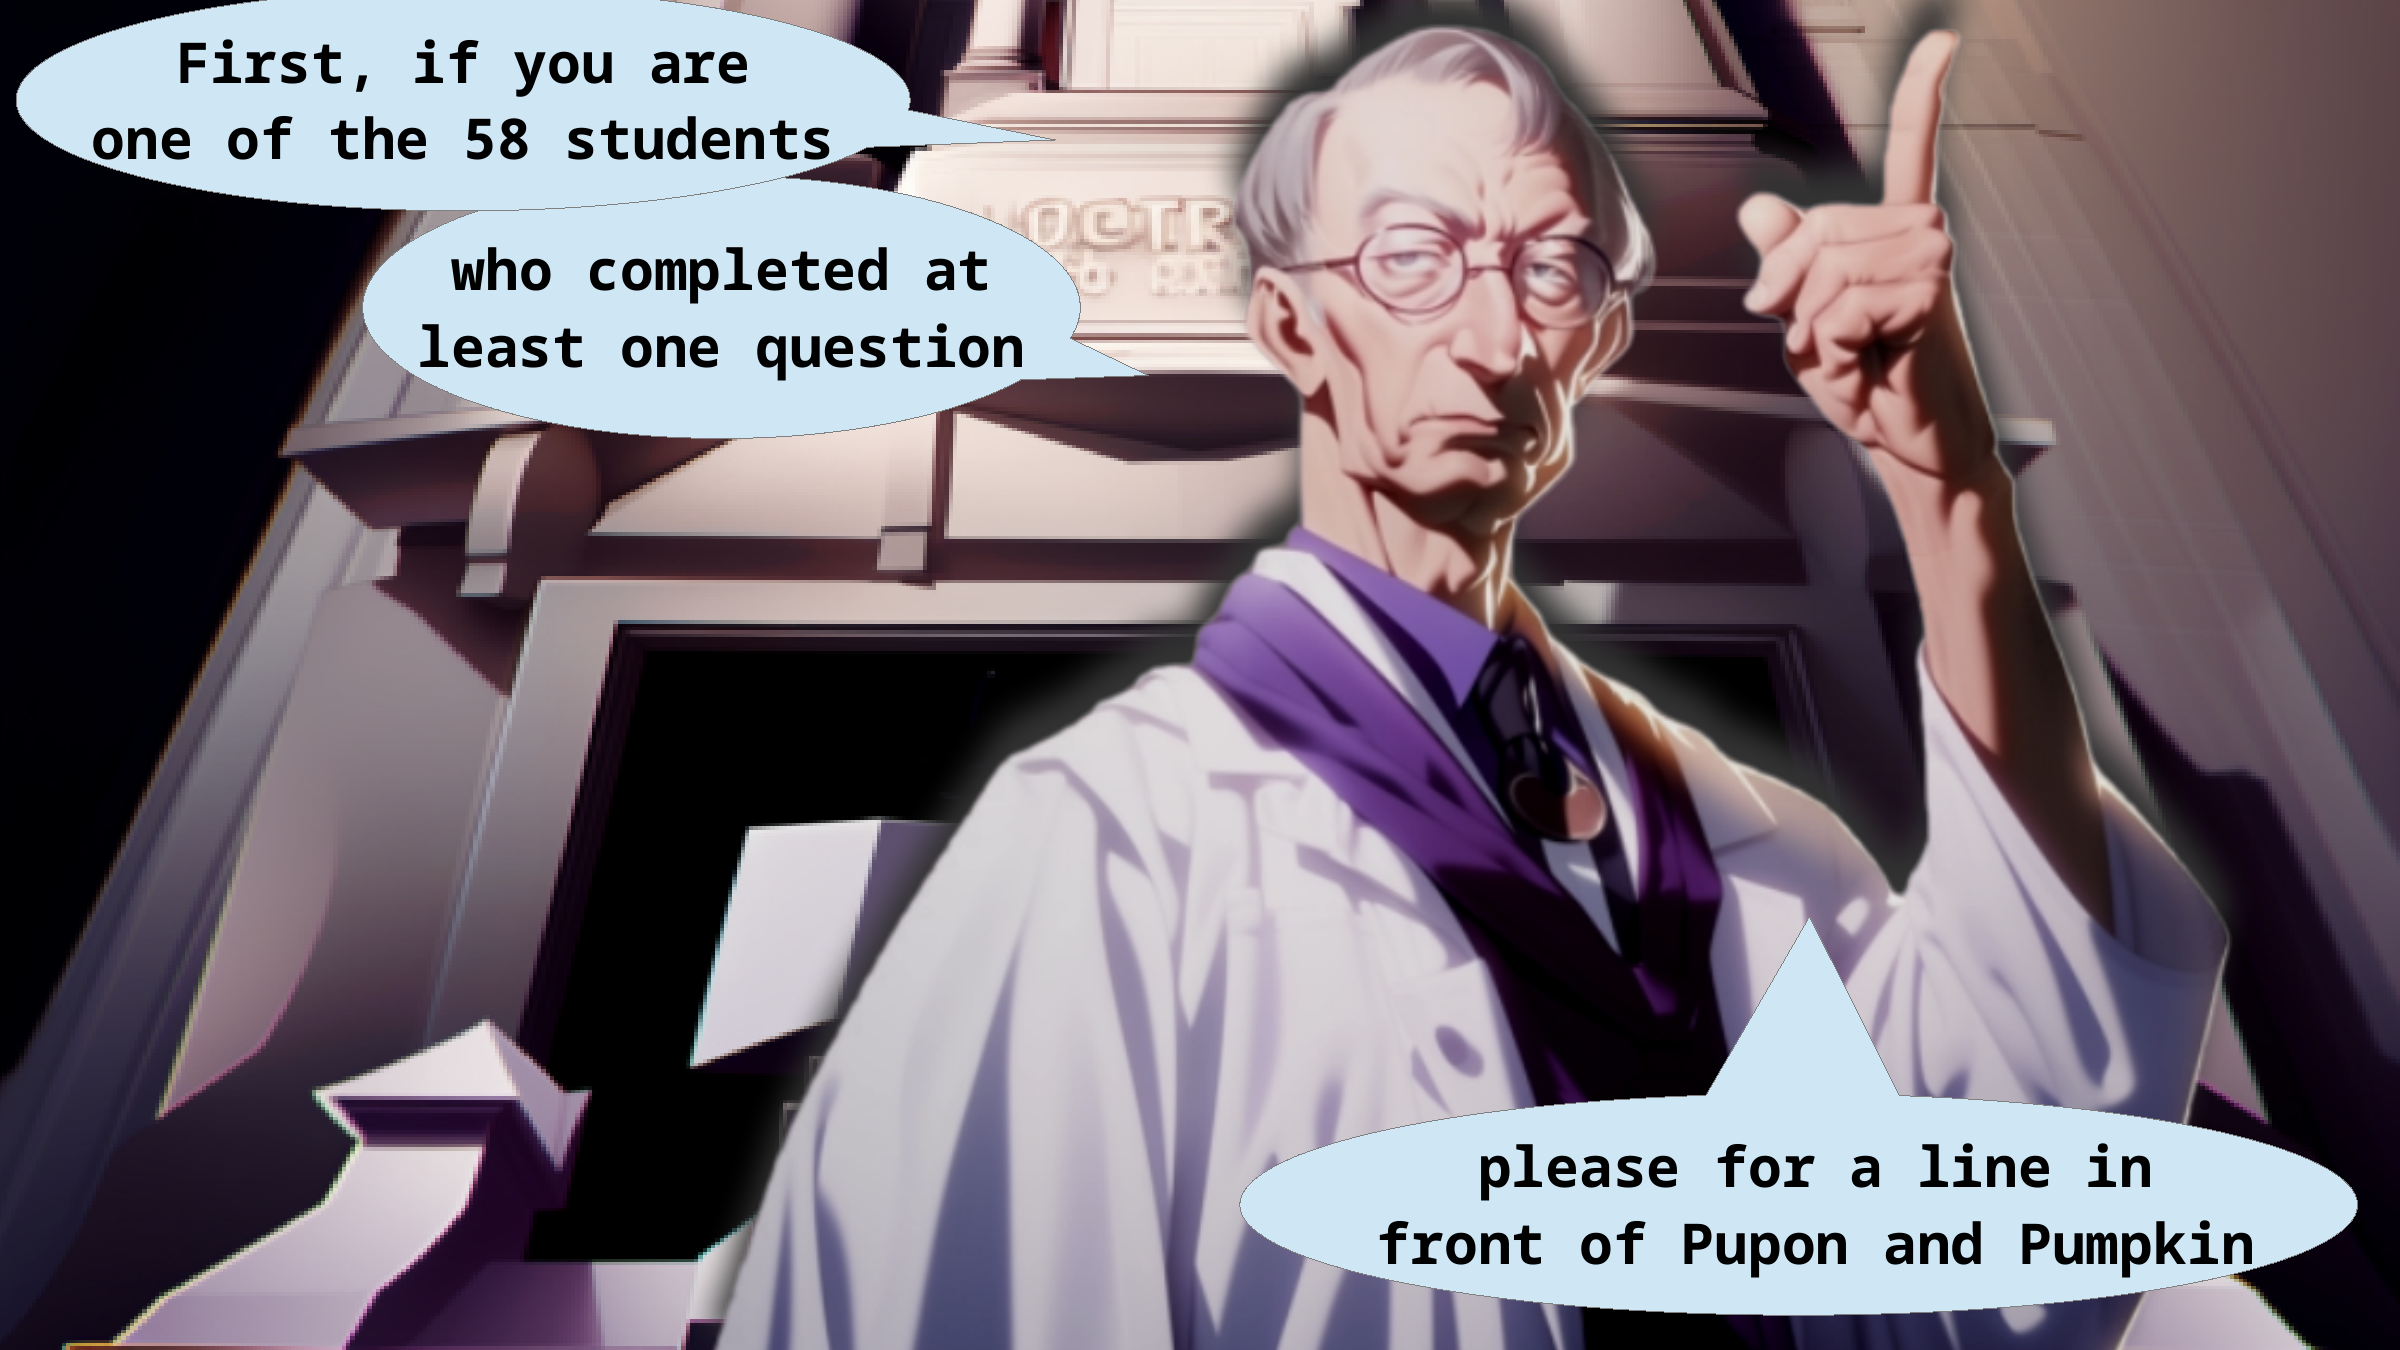

First, if you are
 one of the 58 students
who completed at
least one question
 please for a line in
 front of Pupon and Pumpkin